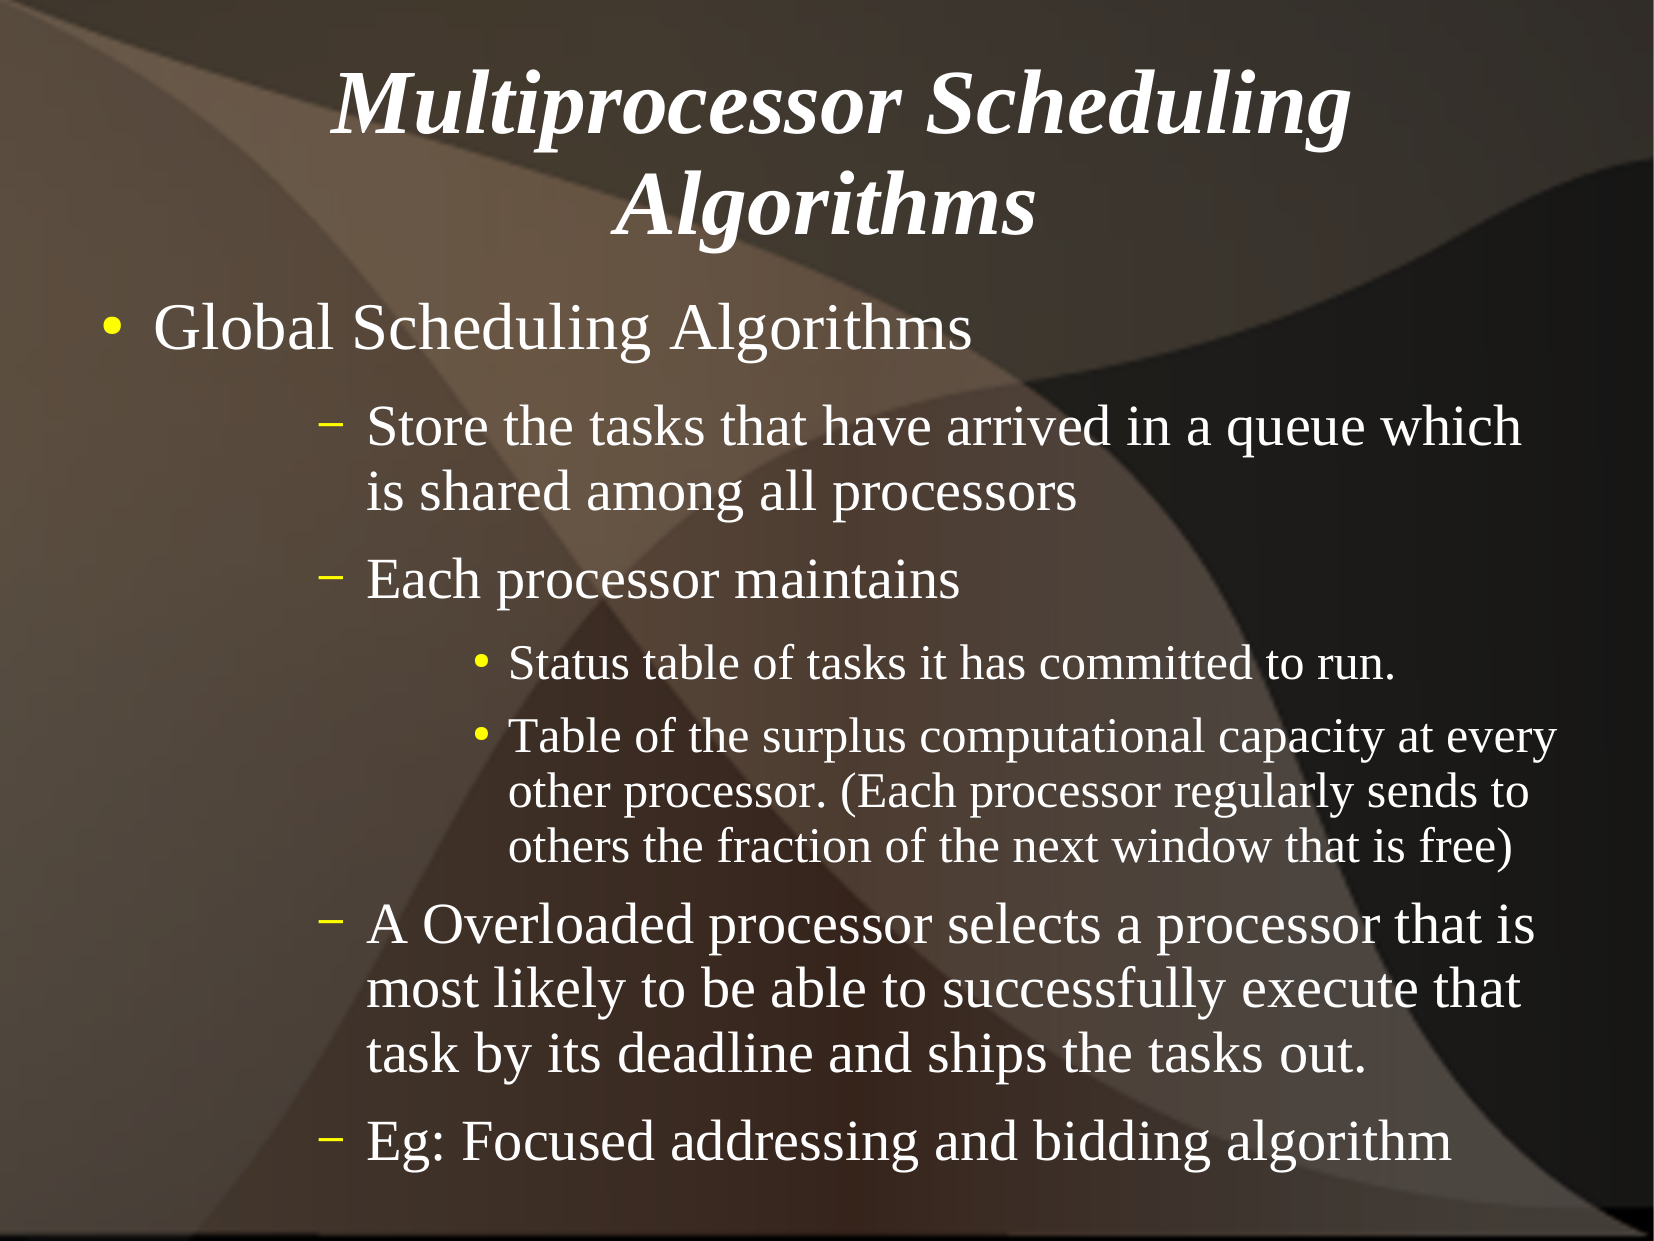

# Multiprocessor Scheduling Algorithms
Global Scheduling Algorithms
Store the tasks that have arrived in a queue which is shared among all processors
Each processor maintains
Status table of tasks it has committed to run.
Table of the surplus computational capacity at every other processor. (Each processor regularly sends to others the fraction of the next window that is free)
A Overloaded processor selects a processor that is most likely to be able to successfully execute that task by its deadline and ships the tasks out.
Eg: Focused addressing and bidding algorithm